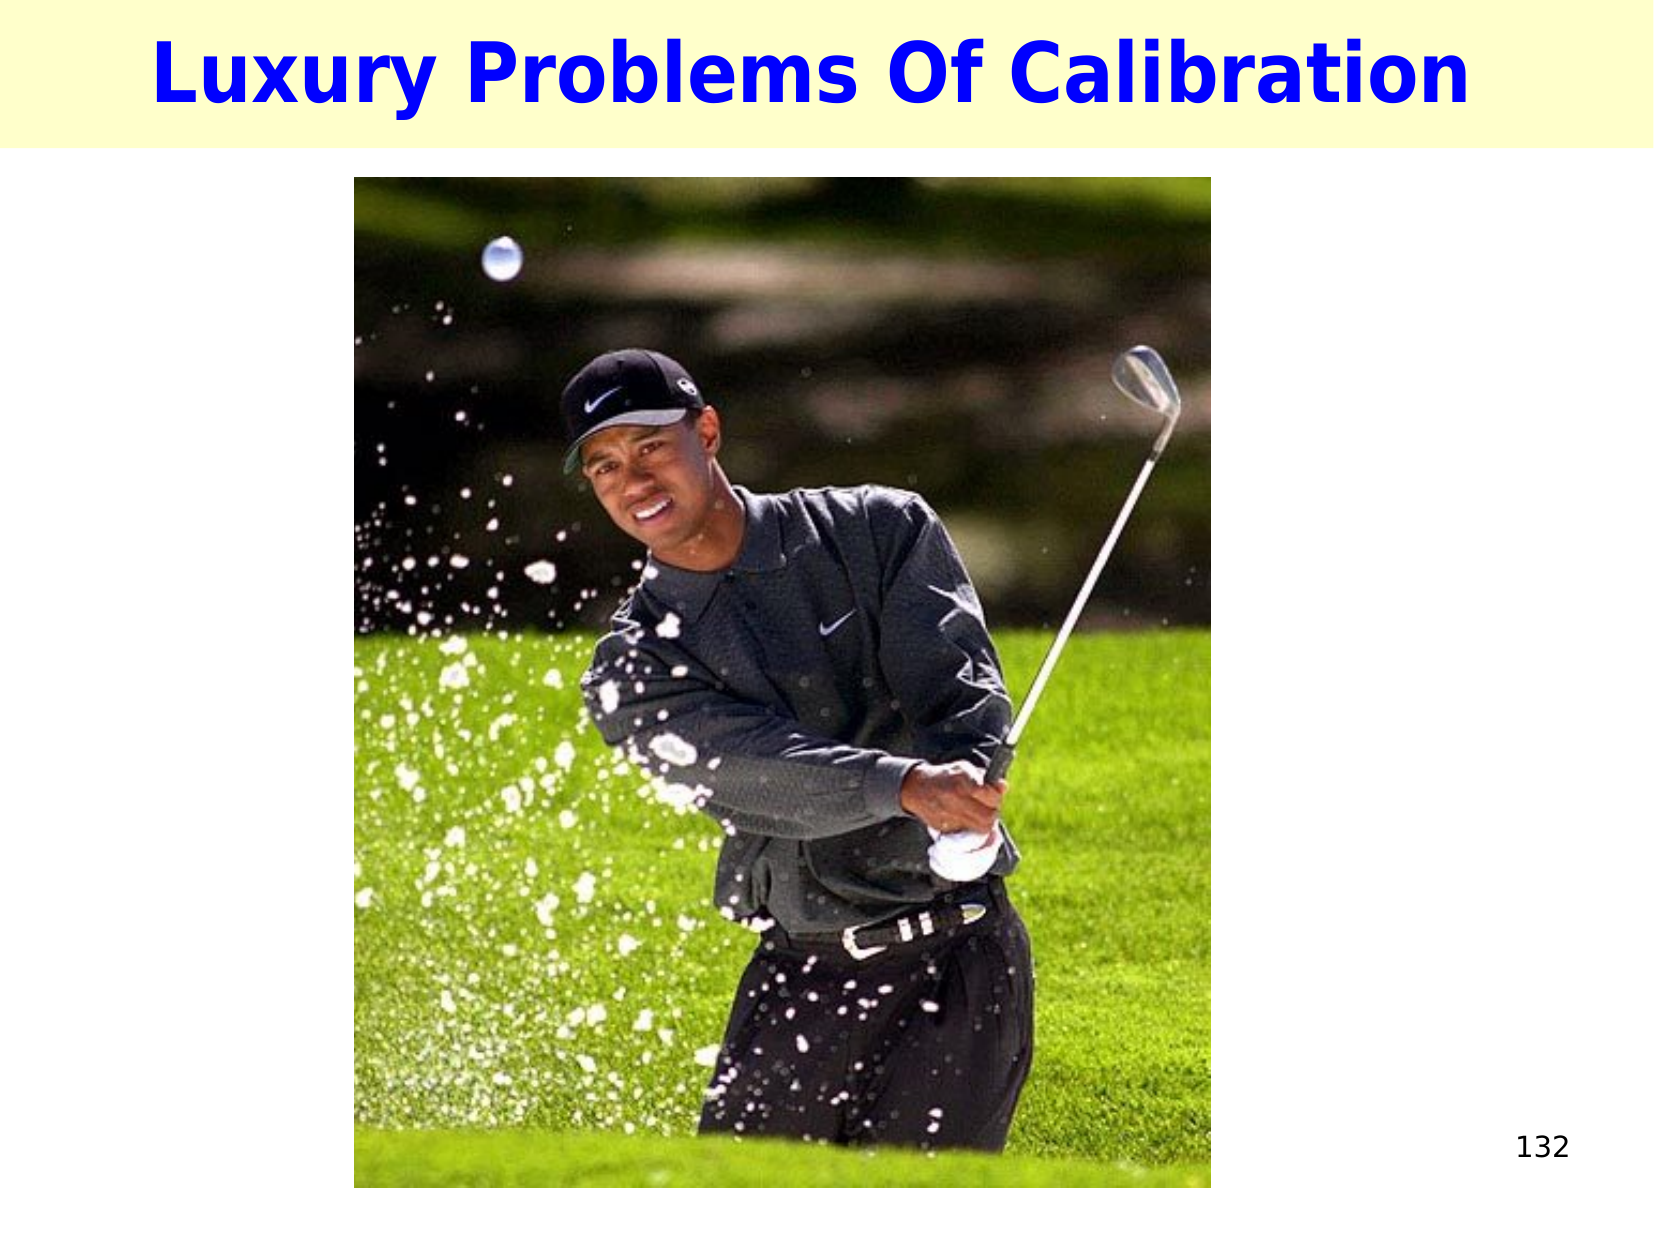

# Luxury Problems Of Calibration
O. Smirnov - M.E. & MeqTrees - GLOW2010
132